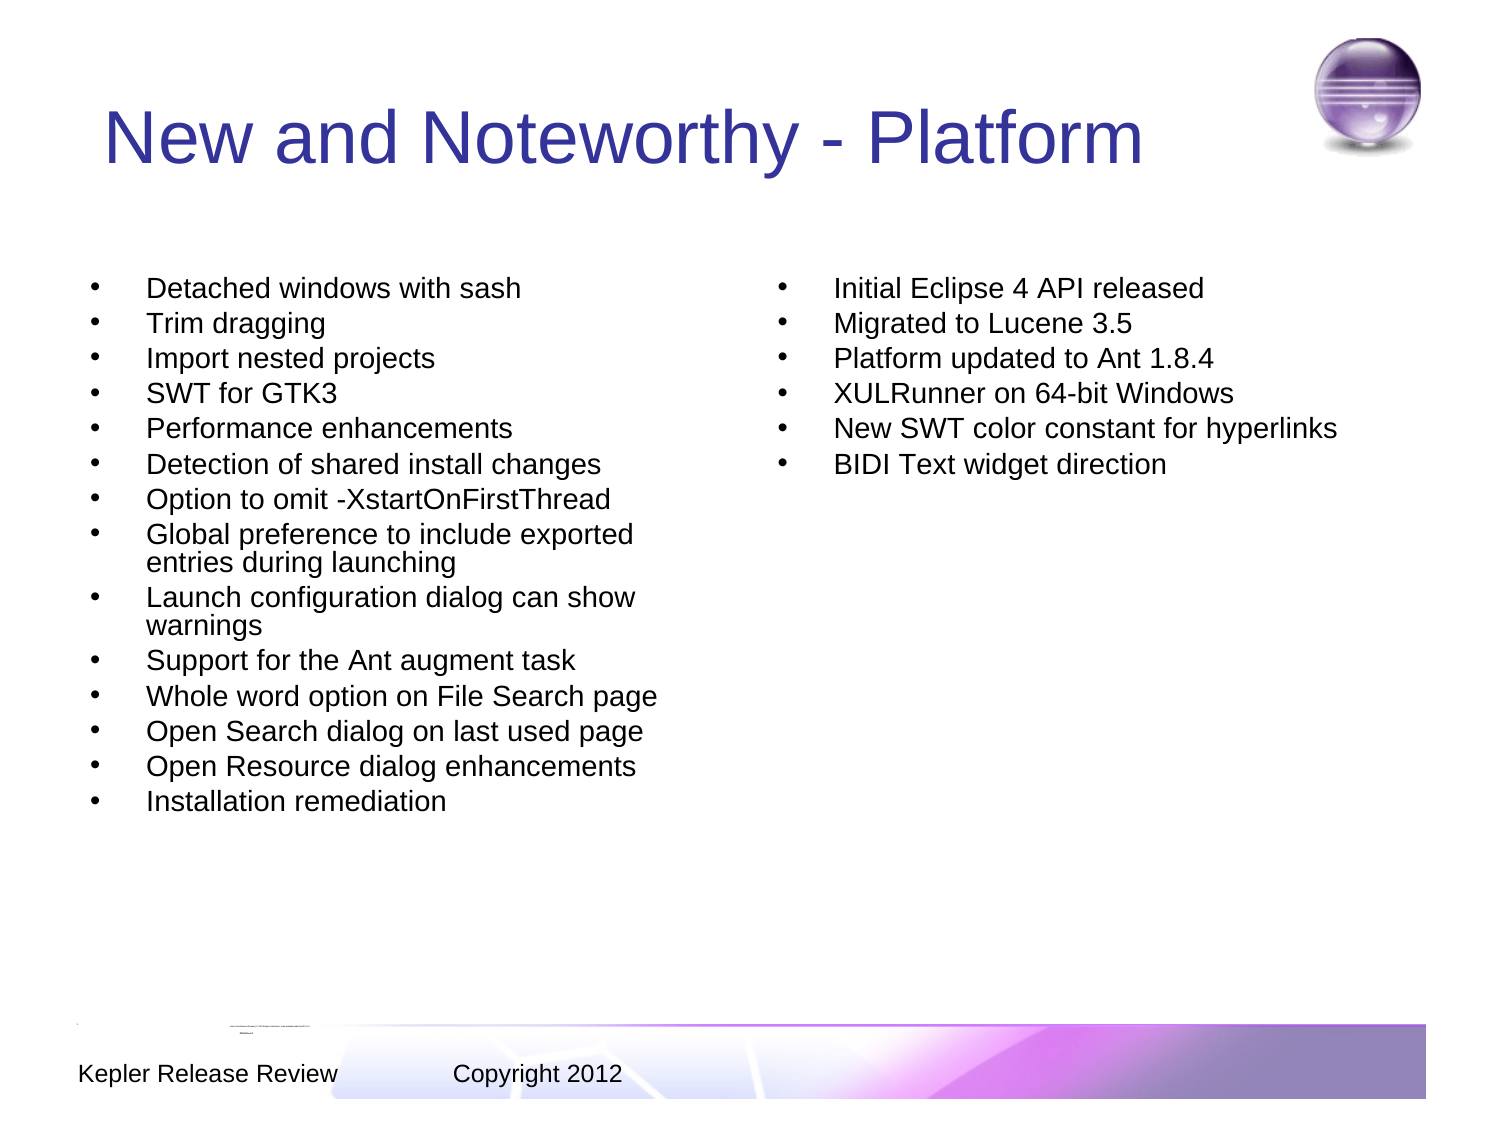

# New and Noteworthy - Platform
Detached windows with sash
Trim dragging
Import nested projects
SWT for GTK3
Performance enhancements
Detection of shared install changes
Option to omit -XstartOnFirstThread
Global preference to include exported entries during launching
Launch configuration dialog can show warnings
Support for the Ant augment task
Whole word option on File Search page
Open Search dialog on last used page
Open Resource dialog enhancements
Installation remediation
Initial Eclipse 4 API released
Migrated to Lucene 3.5
Platform updated to Ant 1.8.4
XULRunner on 64-bit Windows
New SWT color constant for hyperlinks
BIDI Text widget direction
5
Copyright 2012